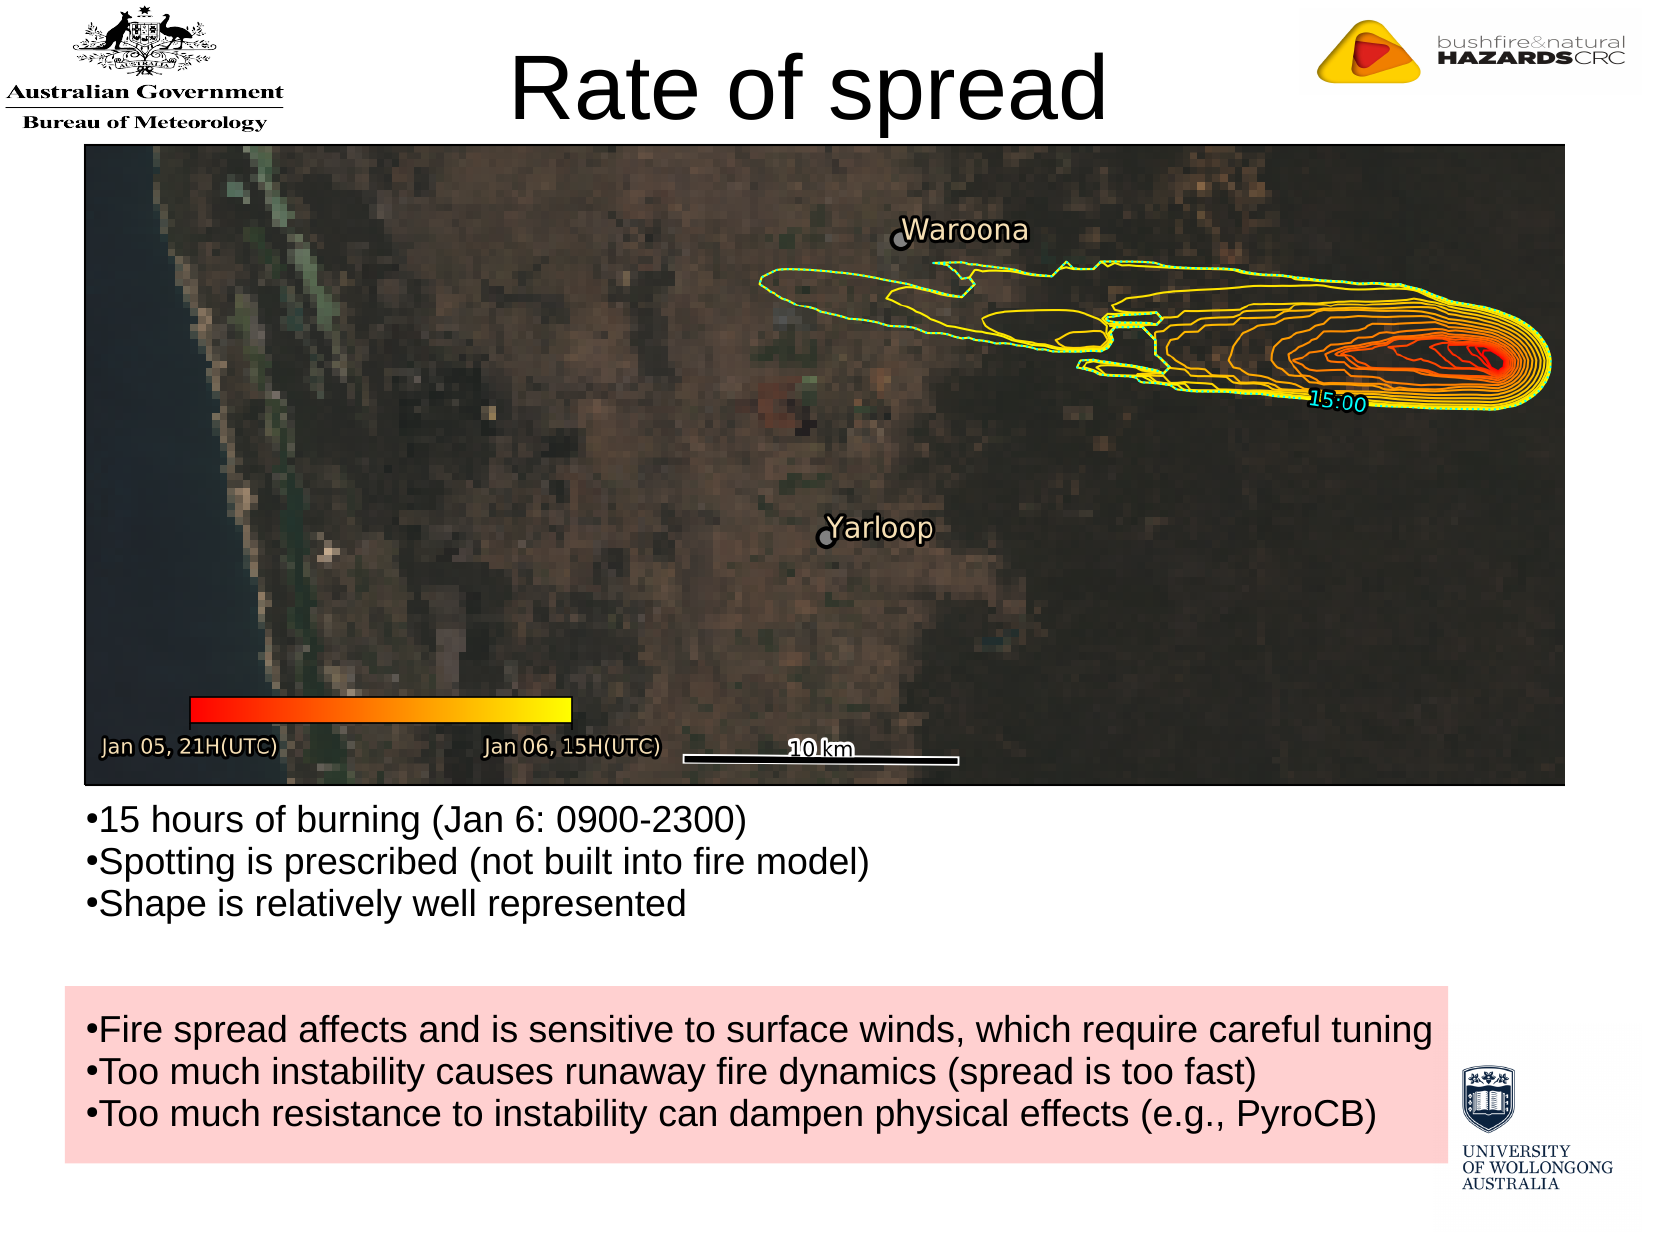

# Rate of spread
15 hours of burning (Jan 6: 0900-2300)
Spotting is prescribed (not built into fire model)
Shape is relatively well represented
Fire spread affects and is sensitive to surface winds, which require careful tuning
Too much instability causes runaway fire dynamics (spread is too fast)
Too much resistance to instability can dampen physical effects (e.g., PyroCB)